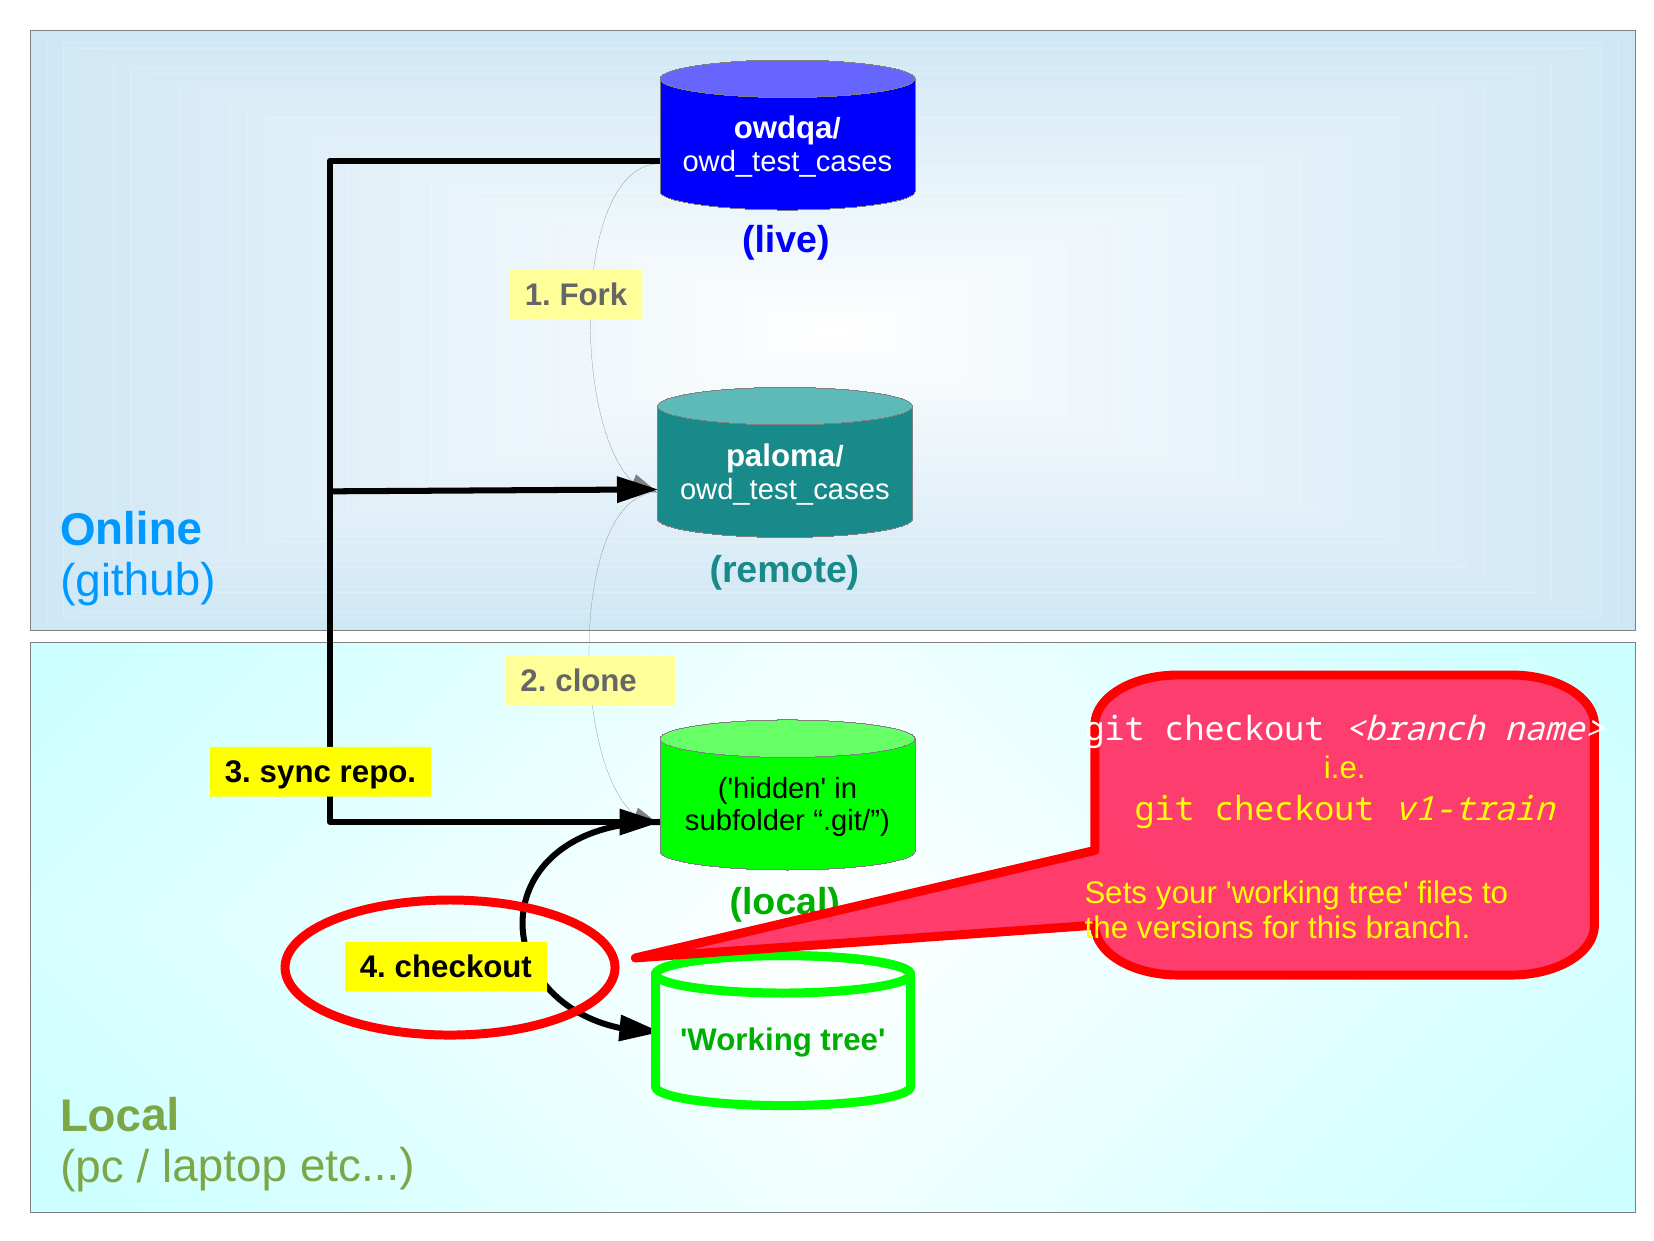

owdqa/
owd_test_cases
(live)
1. Fork
paloma/
owd_test_cases
(remote)
Online
(github)
2. clone
git checkout <branch name>
i.e.
git checkout v1-train
Sets your 'working tree' files to
the versions for this branch.
('hidden' in
subfolder “.git/”)
(local)
3. sync repo.
4. checkout
'Working tree'
Local
(pc / laptop etc...)